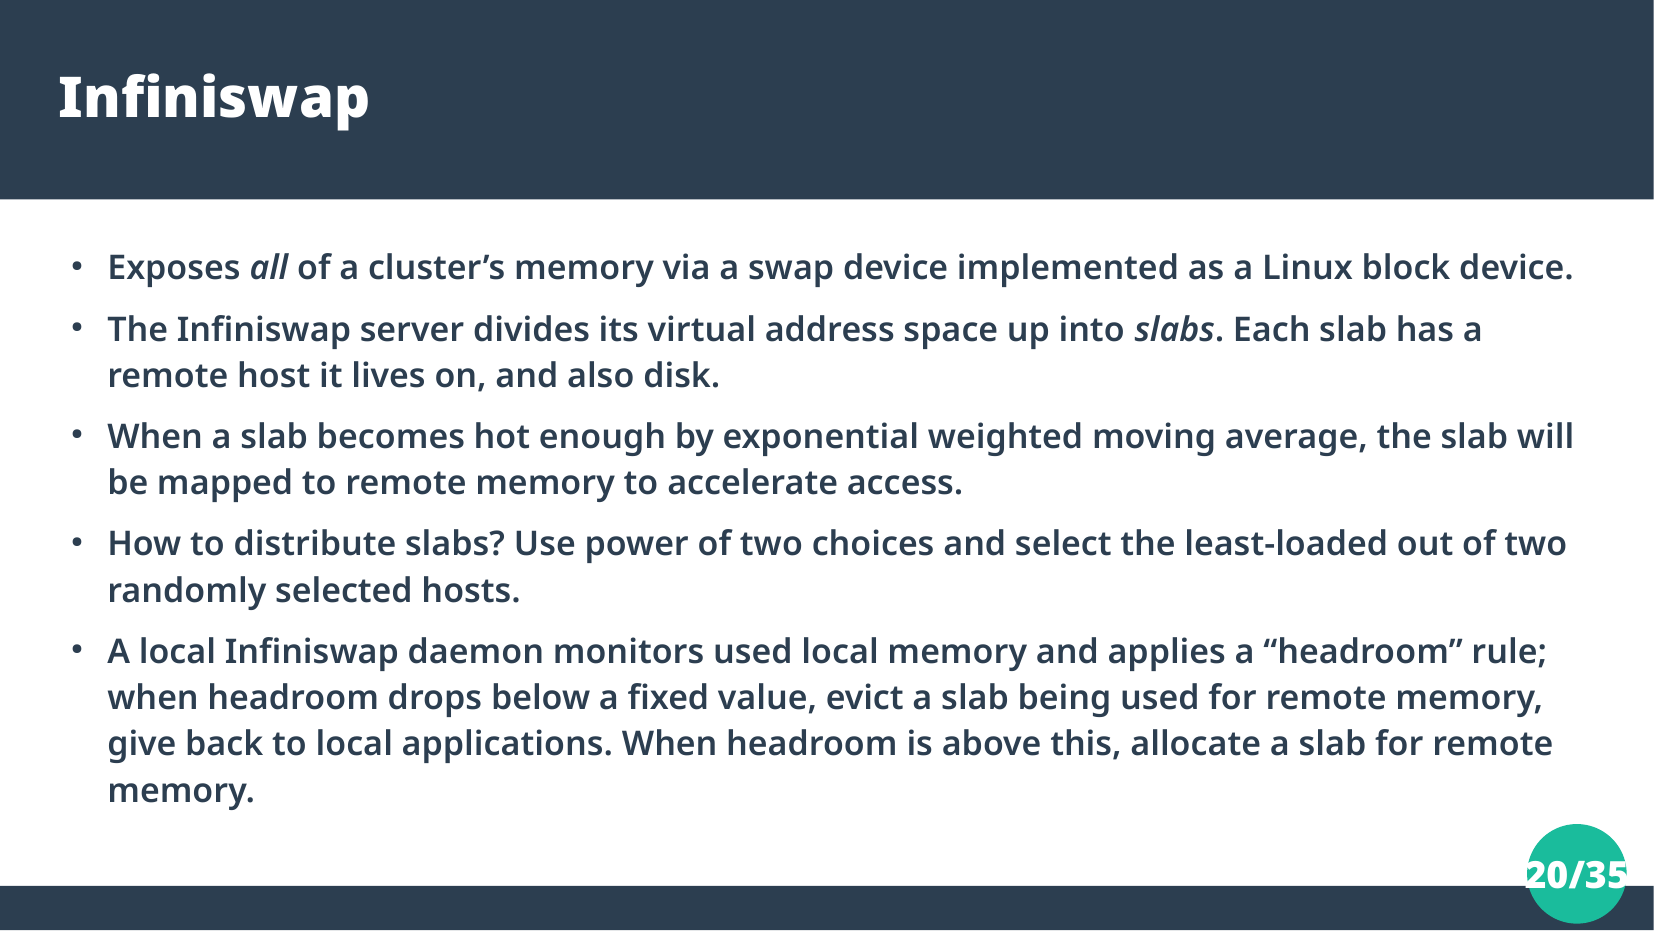

# Infiniswap
Exposes all of a cluster’s memory via a swap device implemented as a Linux block device.
The Infiniswap server divides its virtual address space up into slabs. Each slab has a remote host it lives on, and also disk.
When a slab becomes hot enough by exponential weighted moving average, the slab will be mapped to remote memory to accelerate access.
How to distribute slabs? Use power of two choices and select the least-loaded out of two randomly selected hosts.
A local Infiniswap daemon monitors used local memory and applies a “headroom” rule; when headroom drops below a fixed value, evict a slab being used for remote memory, give back to local applications. When headroom is above this, allocate a slab for remote memory.